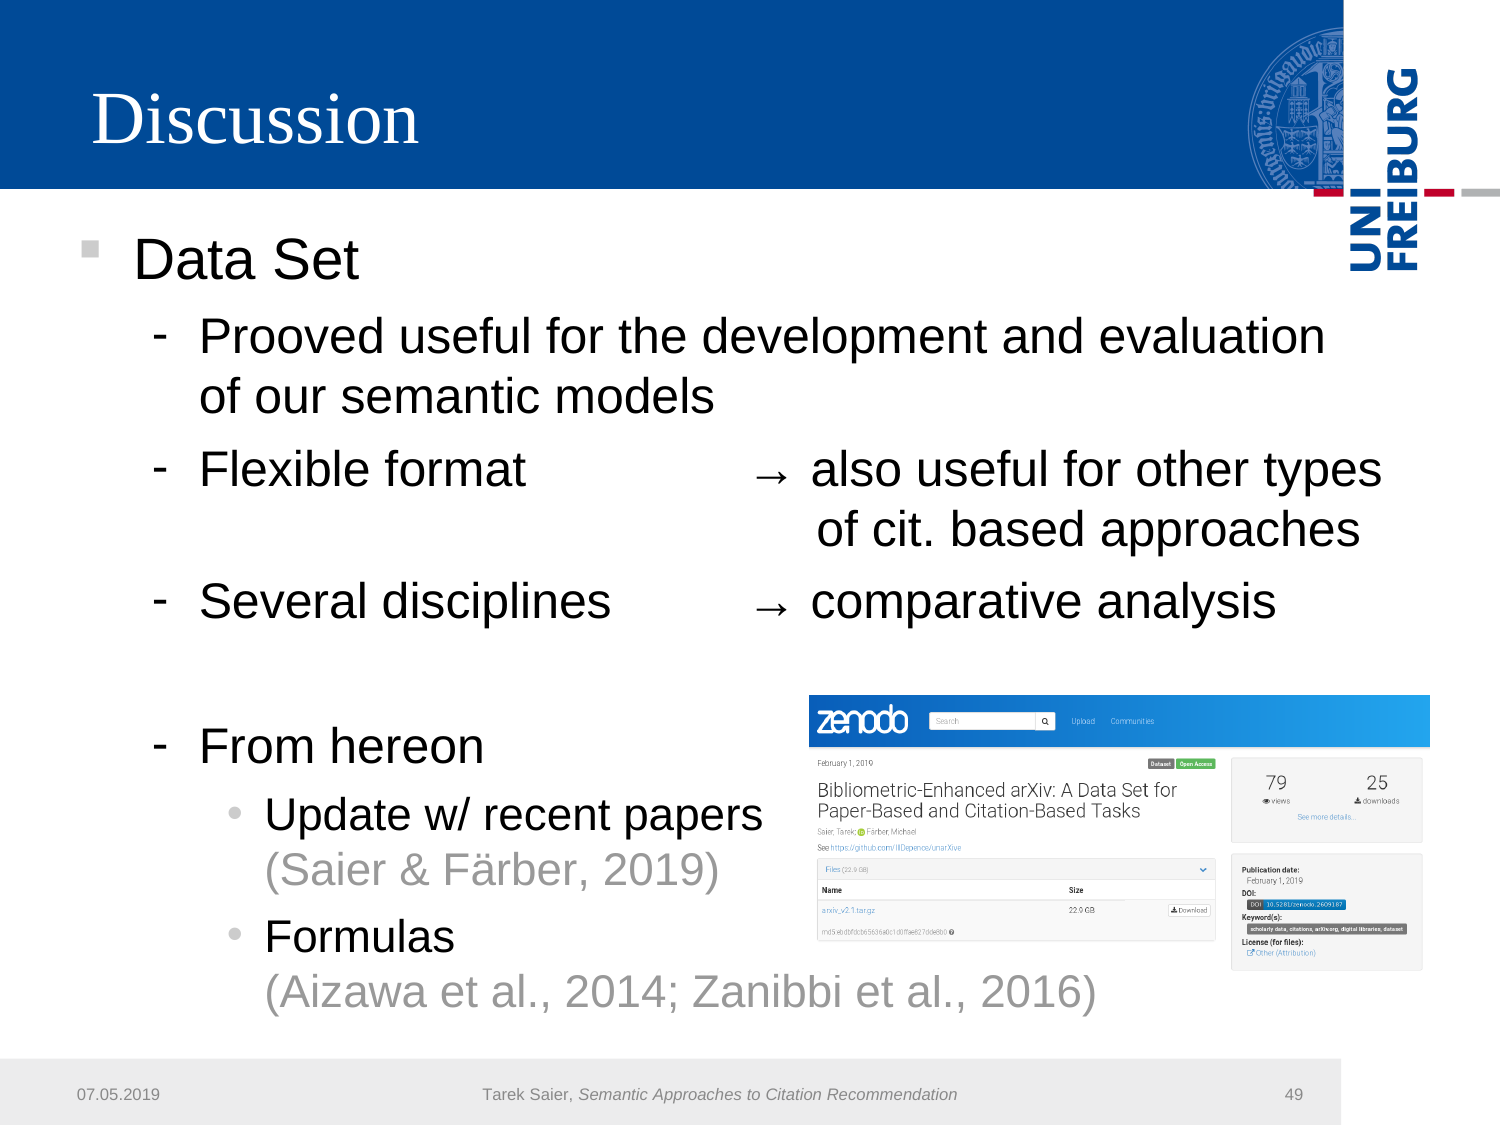

# Discussion
Data Set
Prooved useful for the development and evaluation
of our semantic models
Flexible format		 → also useful for other types
				 of cit. based approaches
Several disciplines 	 → comparative analysis
From hereon
Update w/ recent papers
(Saier & Färber, 2019)
Formulas
(Aizawa et al., 2014; Zanibbi et al., 2016)
Präsentationstitel
49